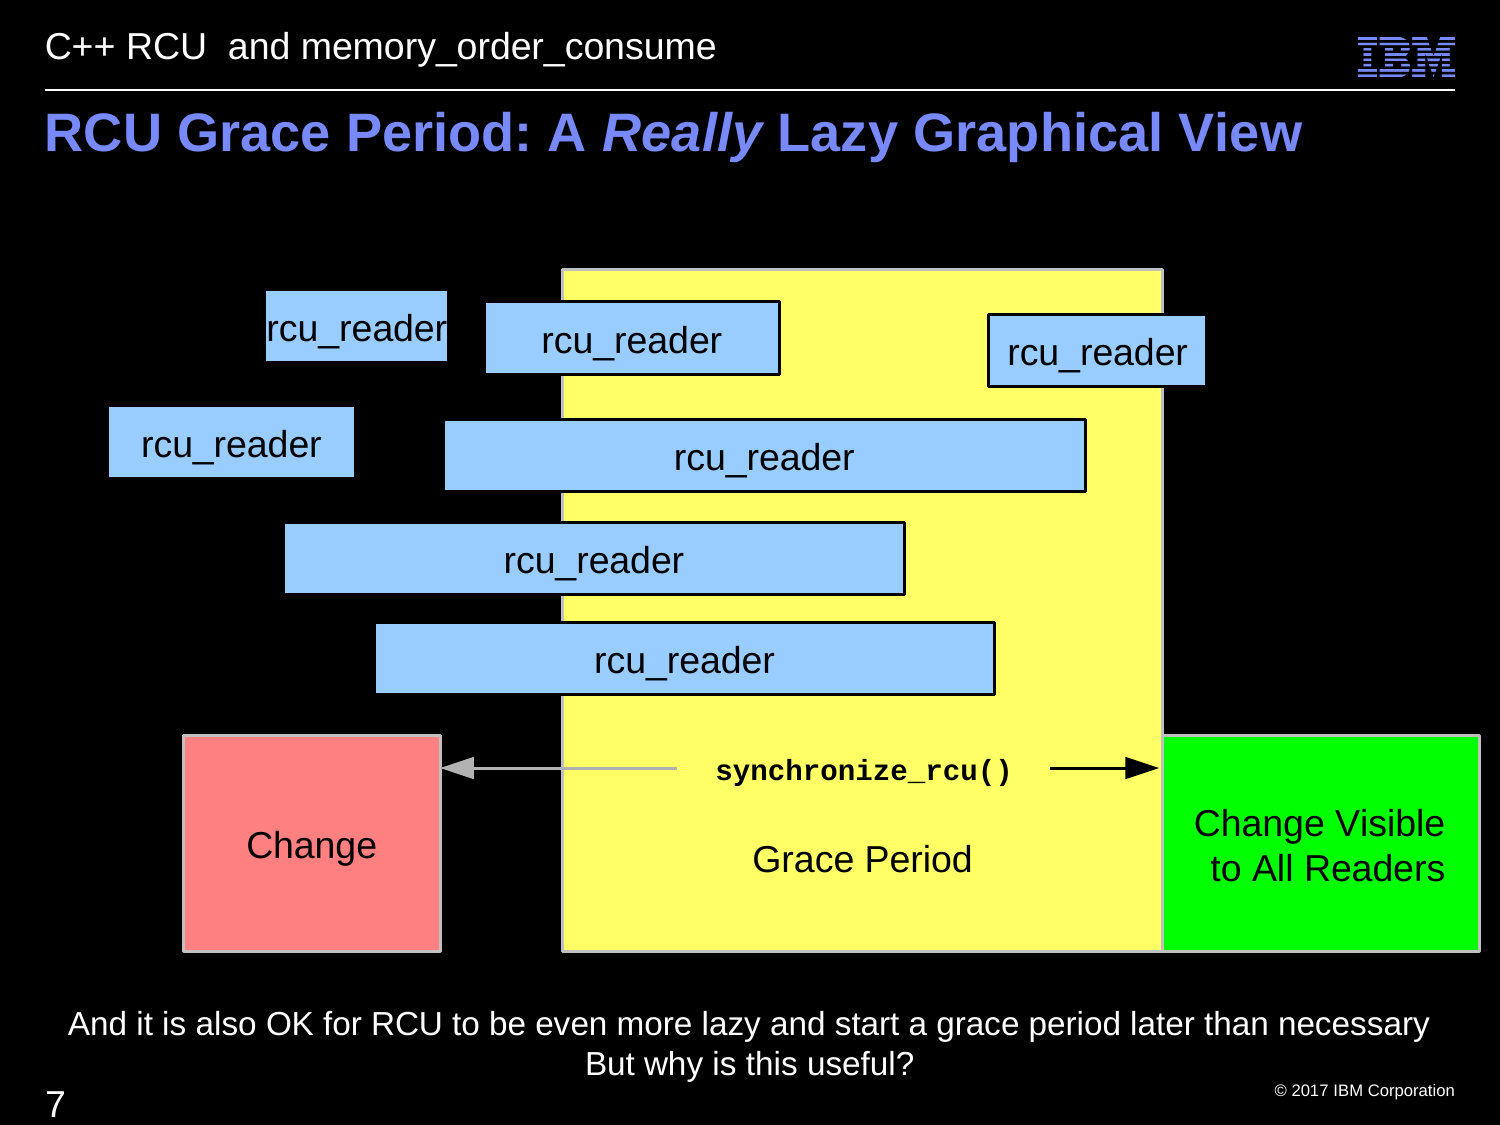

# RCU Grace Period: A Really Lazy Graphical View
Grace Period
rcu_reader
rcu_reader
rcu_reader
rcu_reader
rcu_reader
rcu_reader
rcu_reader
Change
Change Visible
to All Readers
synchronize_rcu()
And it is also OK for RCU to be even more lazy and start a grace period later than necessary
But why is this useful?
7